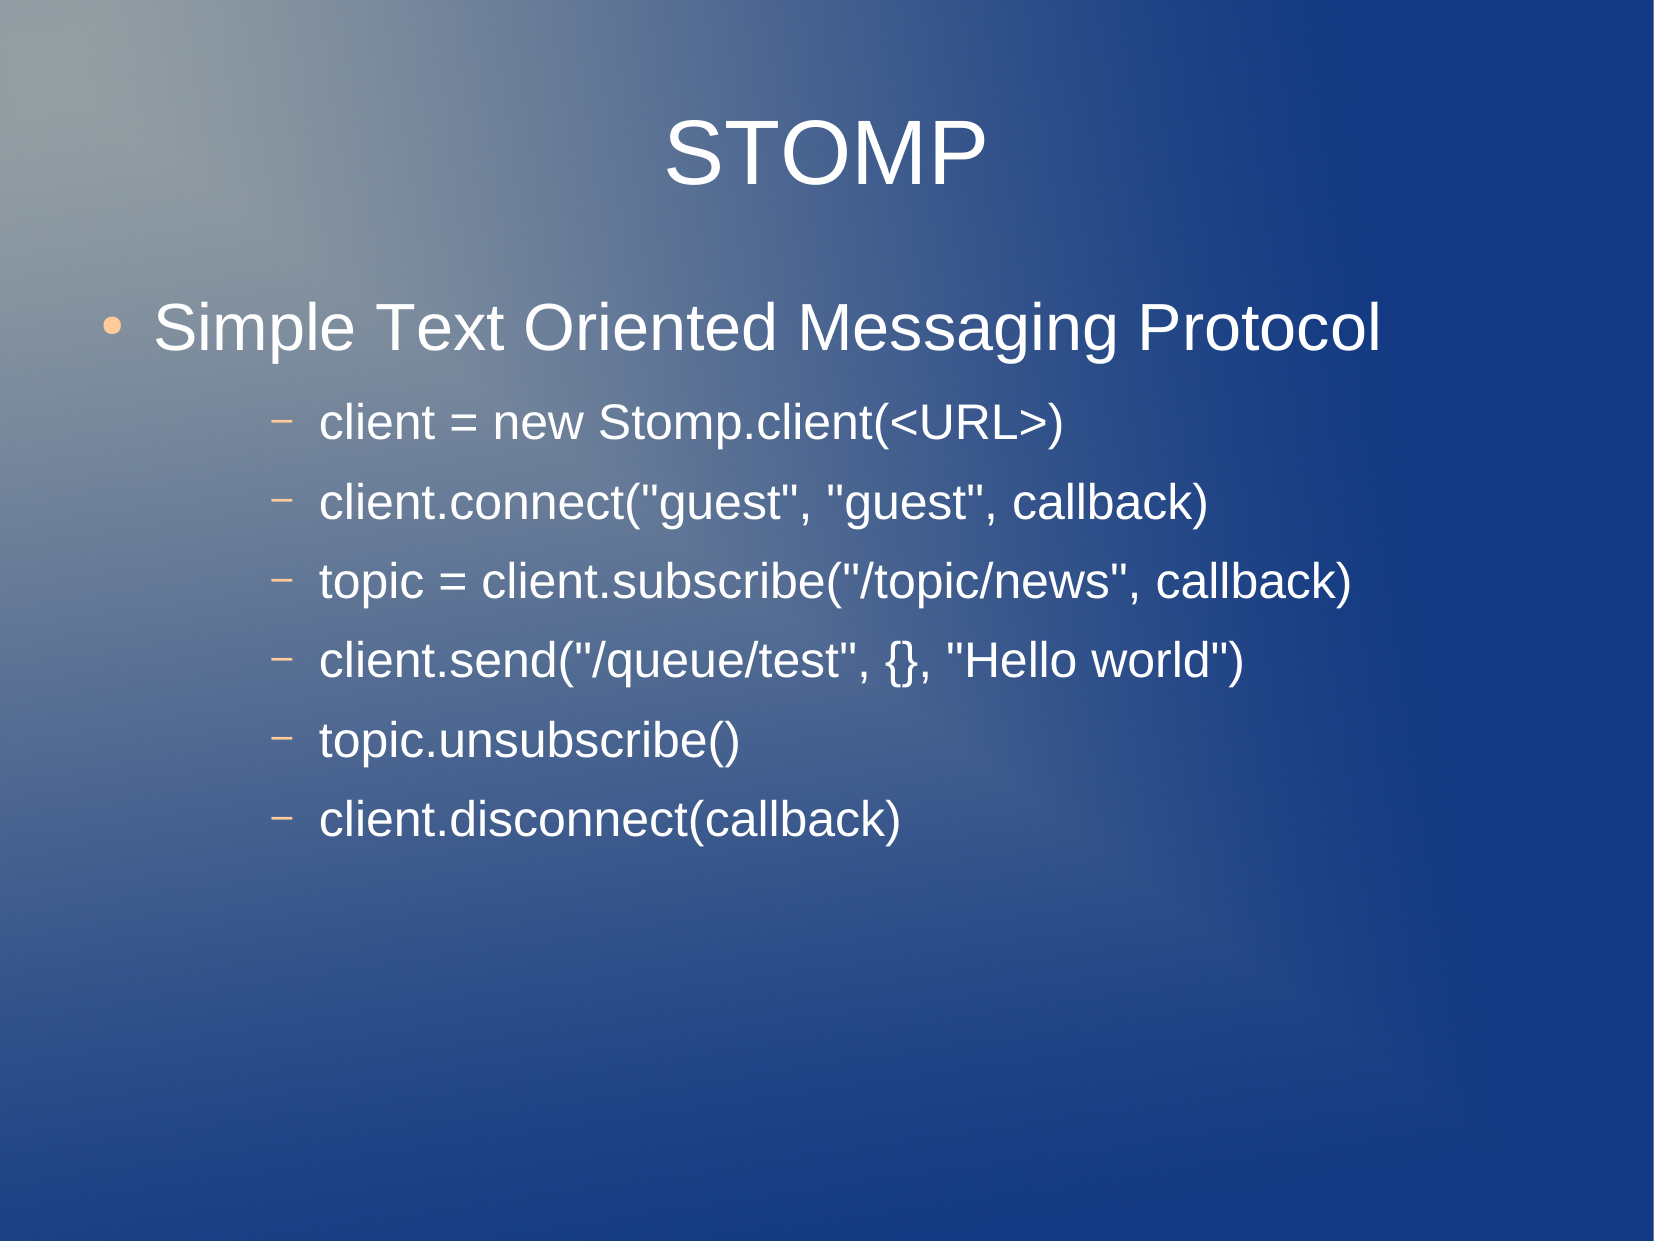

# STOMP
Simple Text Oriented Messaging Protocol
client = new Stomp.client(<URL>)
client.connect("guest", "guest", callback)
topic = client.subscribe("/topic/news", callback)
client.send("/queue/test", {}, "Hello world")
topic.unsubscribe()
client.disconnect(callback)